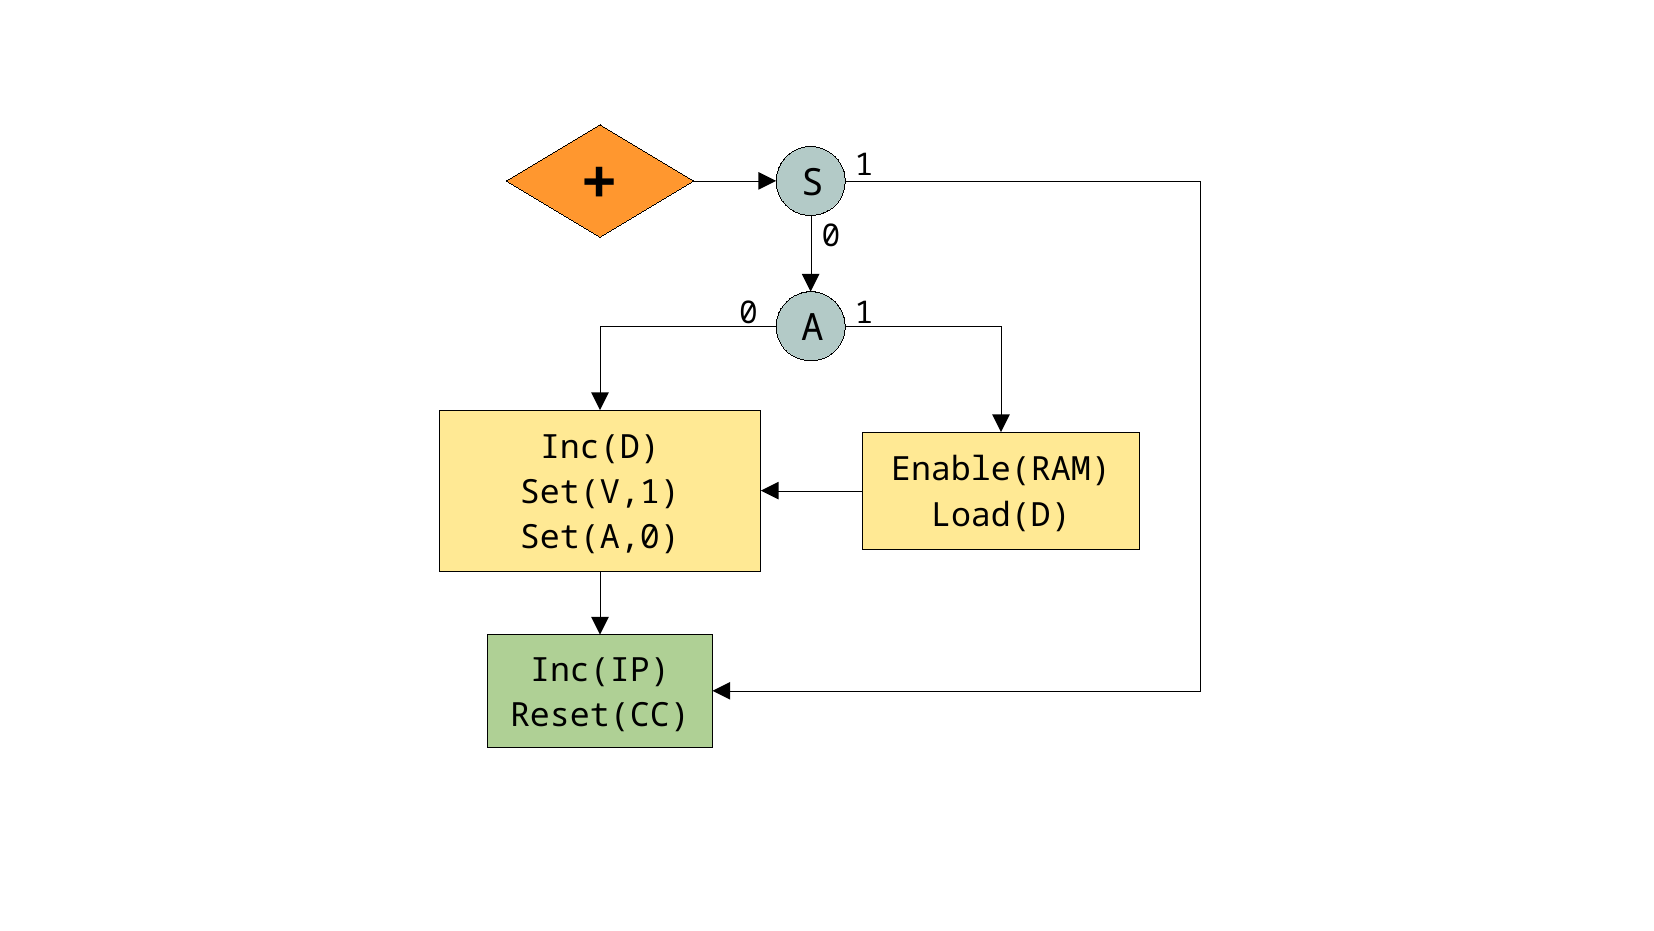

+
1
S
0
0
1
A
Inc(D)
Set(V,1)
Set(A,0)
Enable(RAM)
Load(D)
Inc(IP)
Reset(CC)